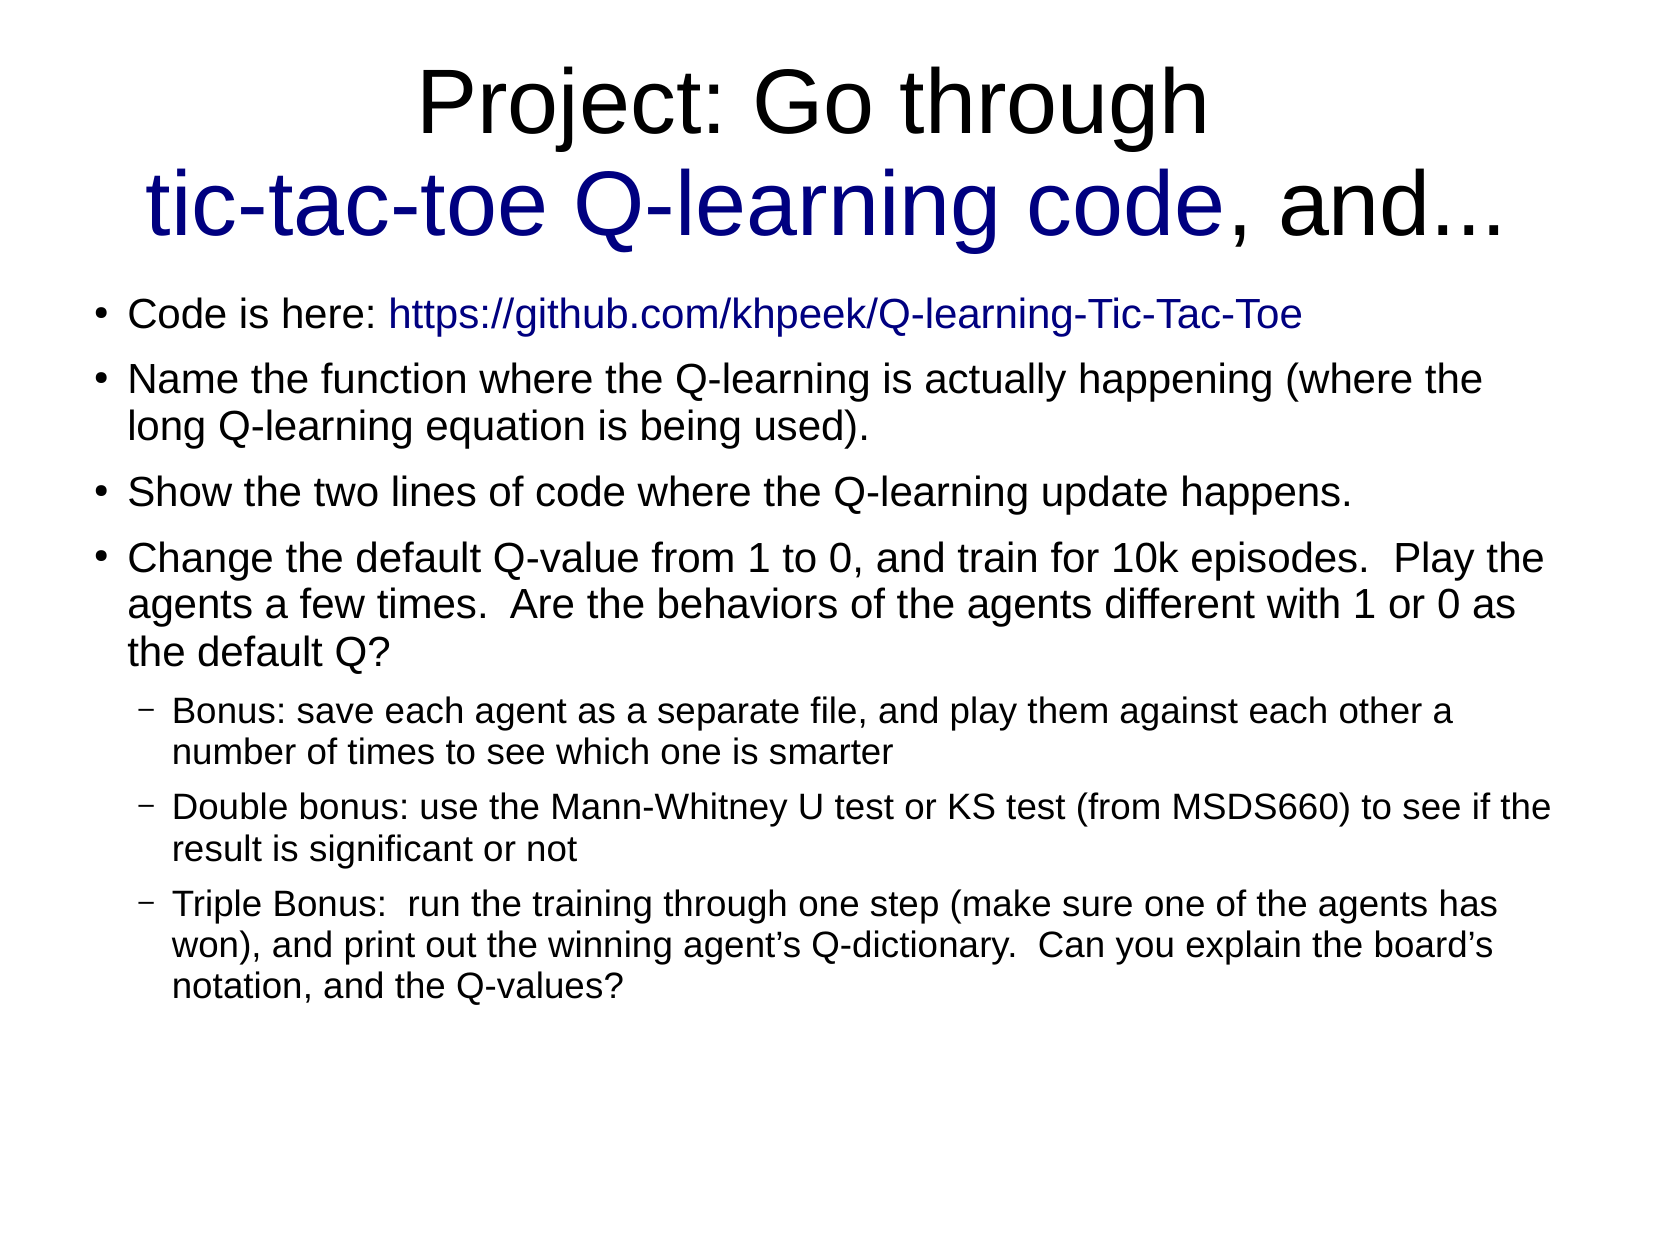

# Project: Go through tic-tac-toe Q-learning code, and...
Code is here: https://github.com/khpeek/Q-learning-Tic-Tac-Toe
Name the function where the Q-learning is actually happening (where the long Q-learning equation is being used).
Show the two lines of code where the Q-learning update happens.
Change the default Q-value from 1 to 0, and train for 10k episodes. Play the agents a few times. Are the behaviors of the agents different with 1 or 0 as the default Q?
Bonus: save each agent as a separate file, and play them against each other a number of times to see which one is smarter
Double bonus: use the Mann-Whitney U test or KS test (from MSDS660) to see if the result is significant or not
Triple Bonus: run the training through one step (make sure one of the agents has won), and print out the winning agent’s Q-dictionary. Can you explain the board’s notation, and the Q-values?